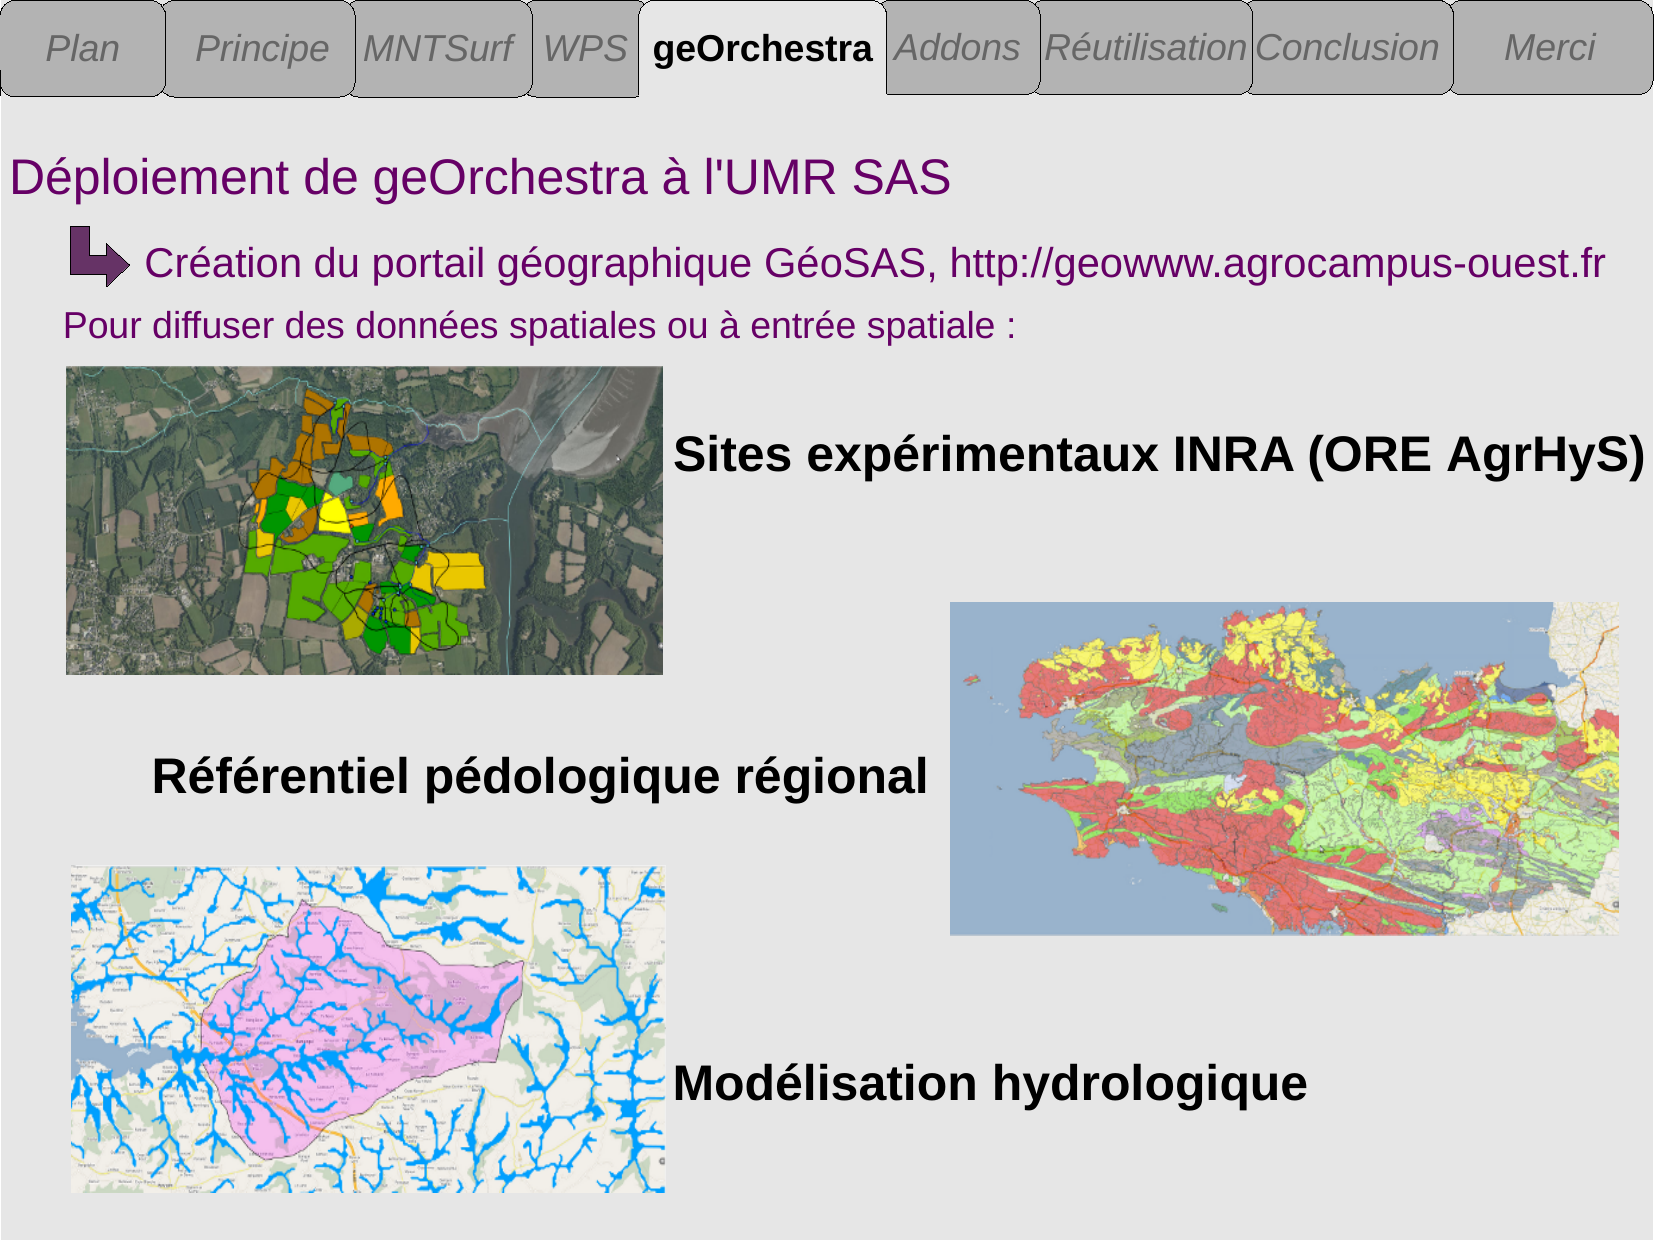

Plan
 Principe
WPS
geOrchestra
MNTSurf
Addons
 Réutilisation
Conclusion
Merci
# Déploiement de geOrchestra à l'UMR SAS
Création du portail géographique GéoSAS, http://geowww.agrocampus-ouest.fr
Pour diffuser des données spatiales ou à entrée spatiale :
Sites expérimentaux INRA (ORE AgrHyS)
Référentiel pédologique régional
Modélisation hydrologique